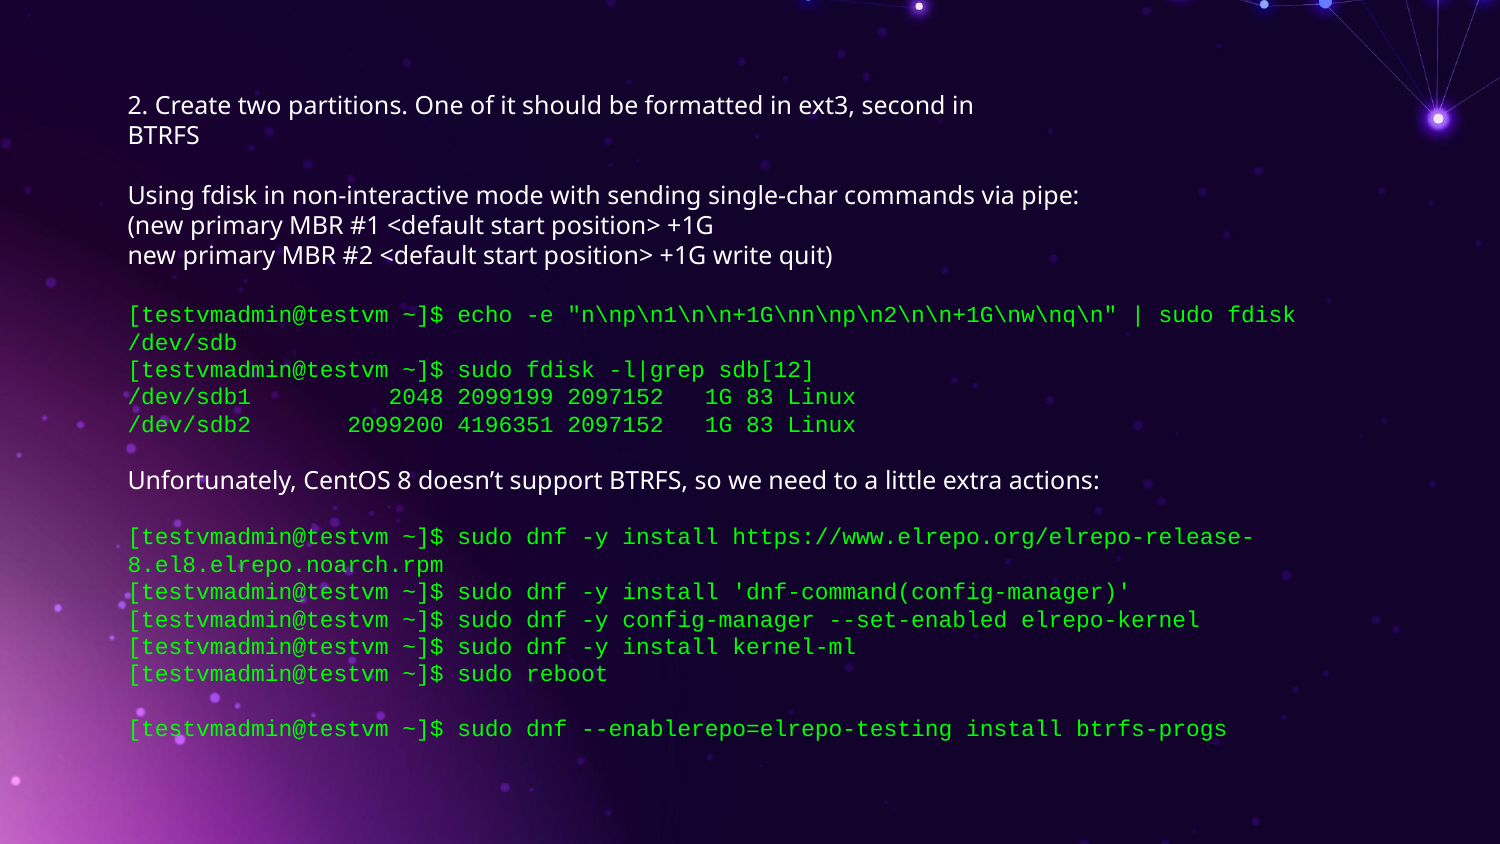

# 2. Create two partitions. One of it should be formatted in ext3, second in
BTRFS
Using fdisk in non-interactive mode with sending single-char commands via pipe:
(new primary MBR #1 <default start position> +1G
new primary MBR #2 <default start position> +1G write quit)
[testvmadmin@testvm ~]$ echo -e "n\np\n1\n\n+1G\nn\np\n2\n\n+1G\nw\nq\n" | sudo fdisk /dev/sdb
[testvmadmin@testvm ~]$ sudo fdisk -l|grep sdb[12]
/dev/sdb1 2048 2099199 2097152 1G 83 Linux
/dev/sdb2 2099200 4196351 2097152 1G 83 Linux
Unfortunately, CentOS 8 doesn’t support BTRFS, so we need to a little extra actions:
[testvmadmin@testvm ~]$ sudo dnf -y install https://www.elrepo.org/elrepo-release-8.el8.elrepo.noarch.rpm
[testvmadmin@testvm ~]$ sudo dnf -y install 'dnf-command(config-manager)'
[testvmadmin@testvm ~]$ sudo dnf -y config-manager --set-enabled elrepo-kernel
[testvmadmin@testvm ~]$ sudo dnf -y install kernel-ml
[testvmadmin@testvm ~]$ sudo reboot
[testvmadmin@testvm ~]$ sudo dnf --enablerepo=elrepo-testing install btrfs-progs